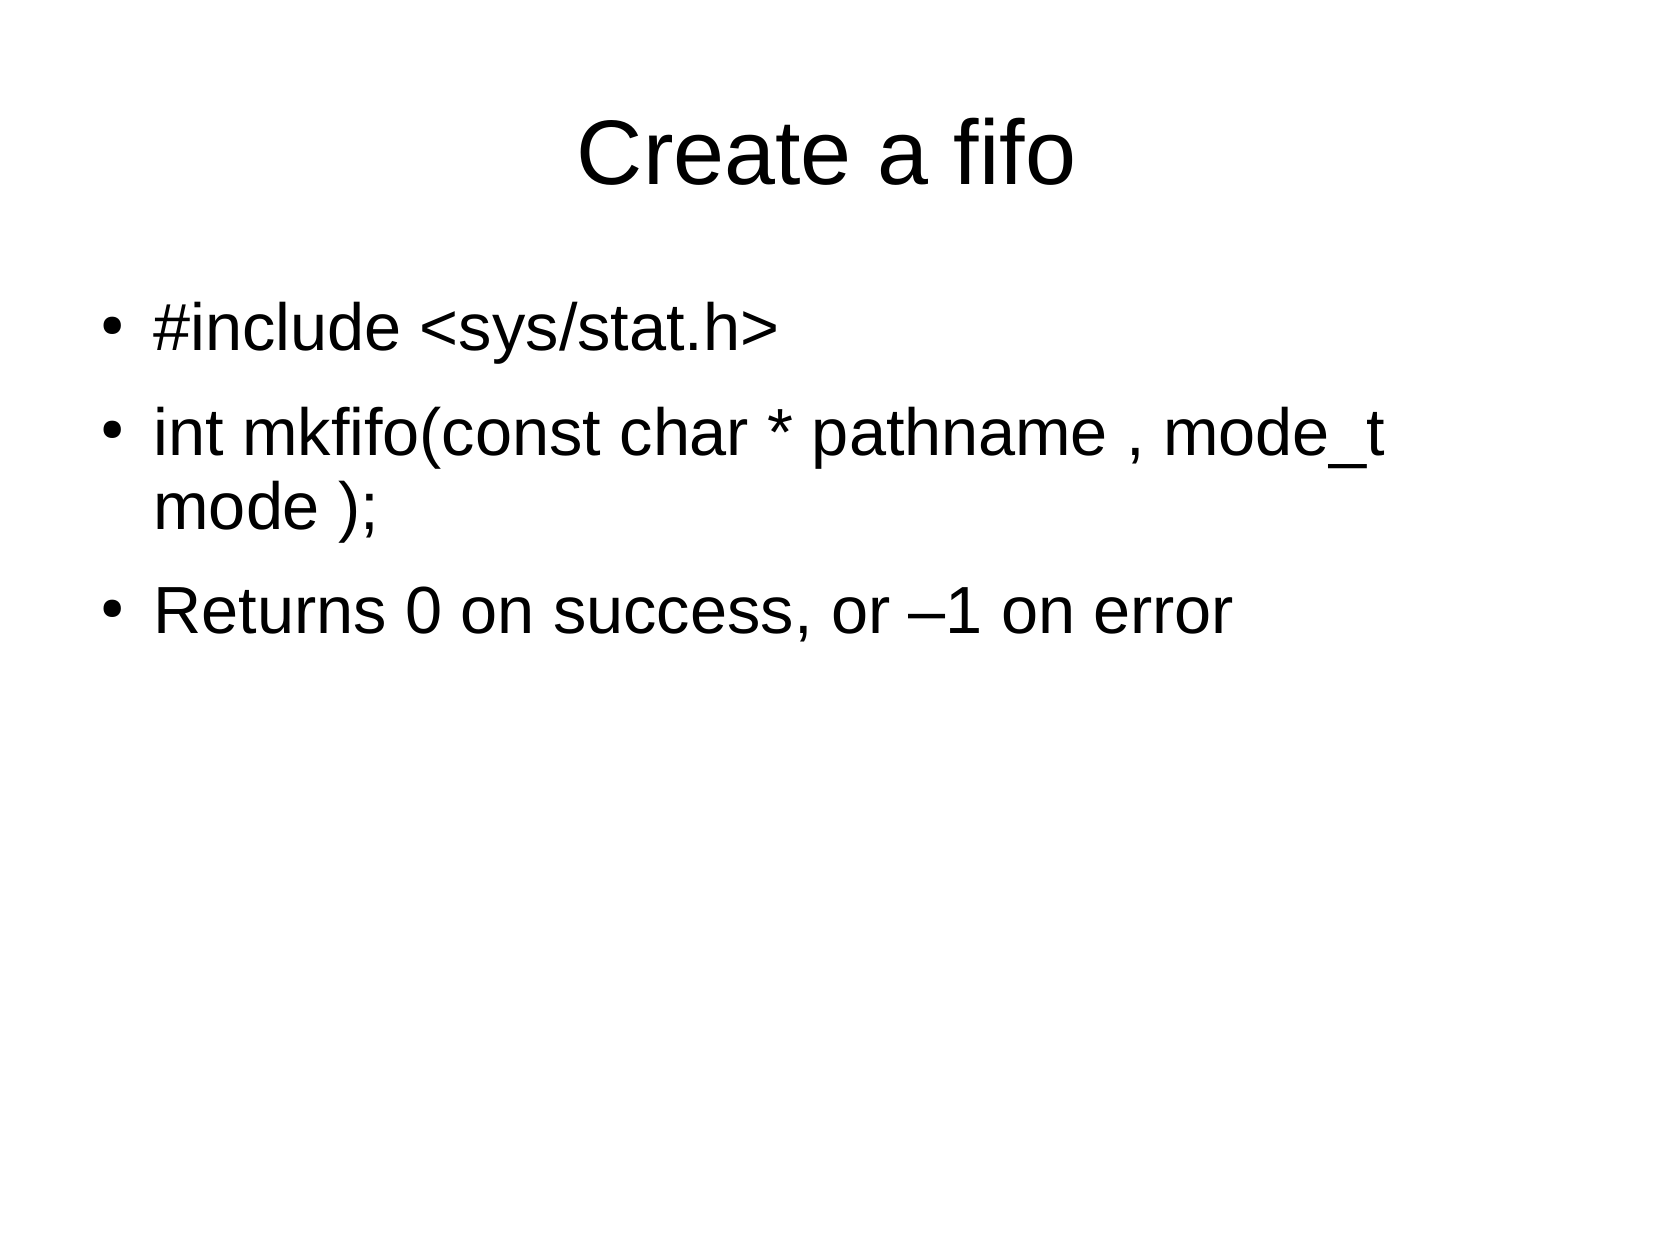

# Create a fifo
#include <sys/stat.h>
int mkfifo(const char * pathname , mode_t mode );
Returns 0 on success, or –1 on error